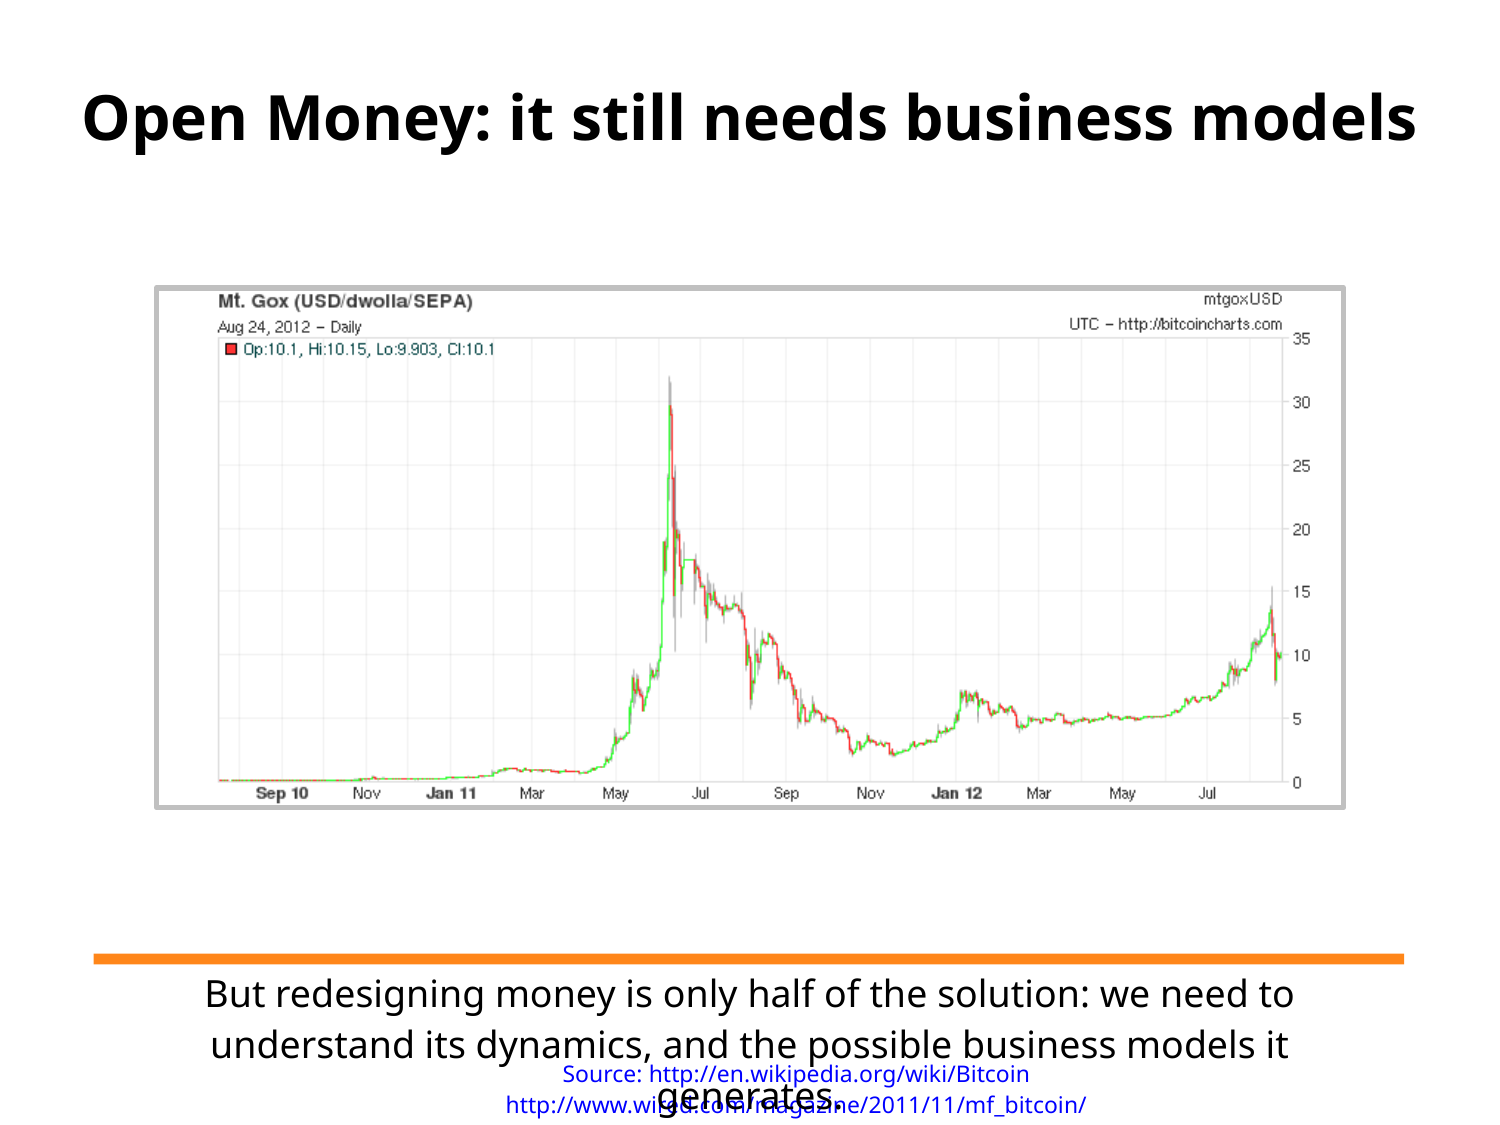

# Open Money: it still needs business models
Source: http://www.sweatshopparis.com/index.php?/project/concept/
But redesigning money is only half of the solution: we need to understand its dynamics, and the possible business models it generates.
Source: http://en.wikipedia.org/wiki/Bitcoin
http://www.wired.com/magazine/2011/11/mf_bitcoin/